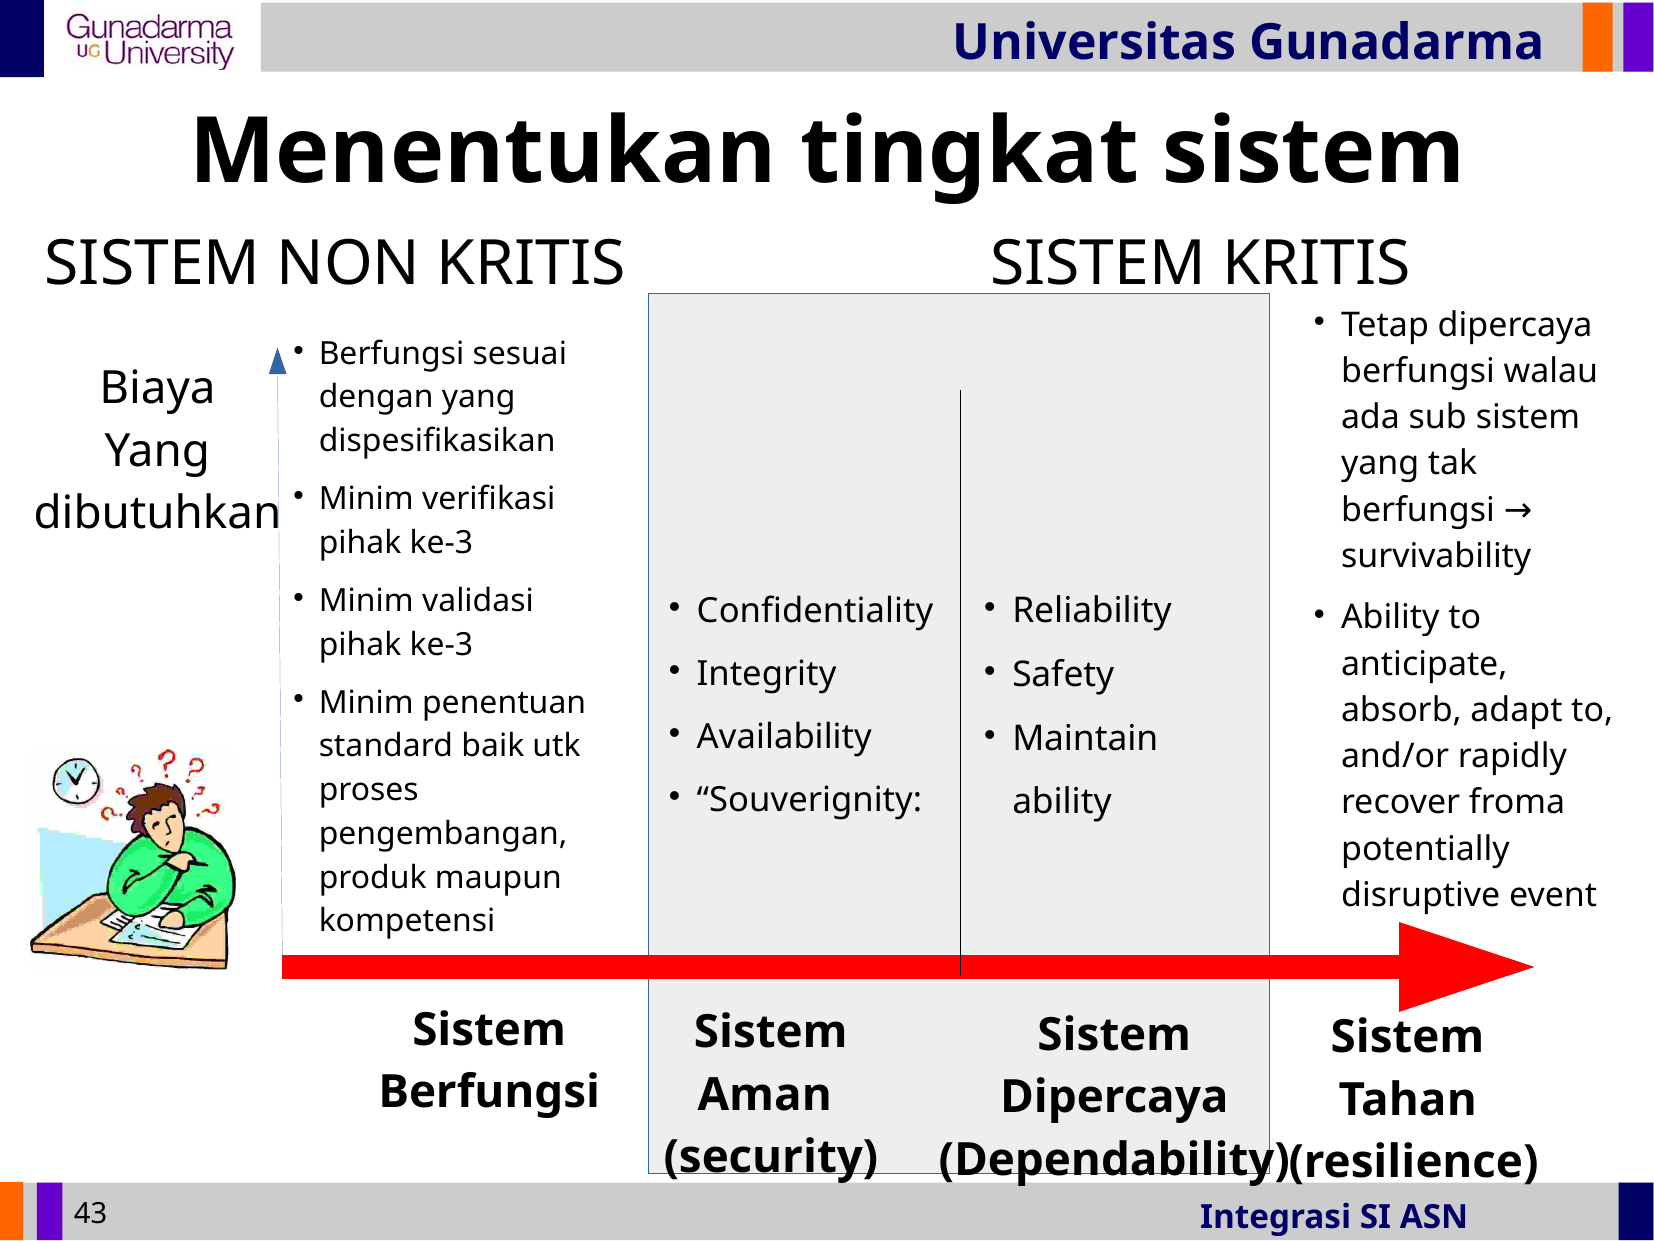

# Menentukan tingkat sistem
SISTEM KRITIS
SISTEM NON KRITIS
Tetap dipercaya berfungsi walau ada sub sistem yang tak berfungsi → survivability
Ability to anticipate, absorb, adapt to, and/or rapidly recover froma potentially disruptive event
Berfungsi sesuai dengan yang dispesifikasikan
Minim verifikasi pihak ke-3
Minim validasi pihak ke-3
Minim penentuan standard baik utk proses pengembangan, produk maupun kompetensi
Biaya
Yang
dibutuhkan
Confidentiality
Integrity
Availability
“Souverignity:
Reliability
Safety
Maintain
ability
Sistem
Berfungsi
Sistem
Aman
(security)
Sistem
Dipercaya
(Dependability)
Sistem
Tahan
(resilience)